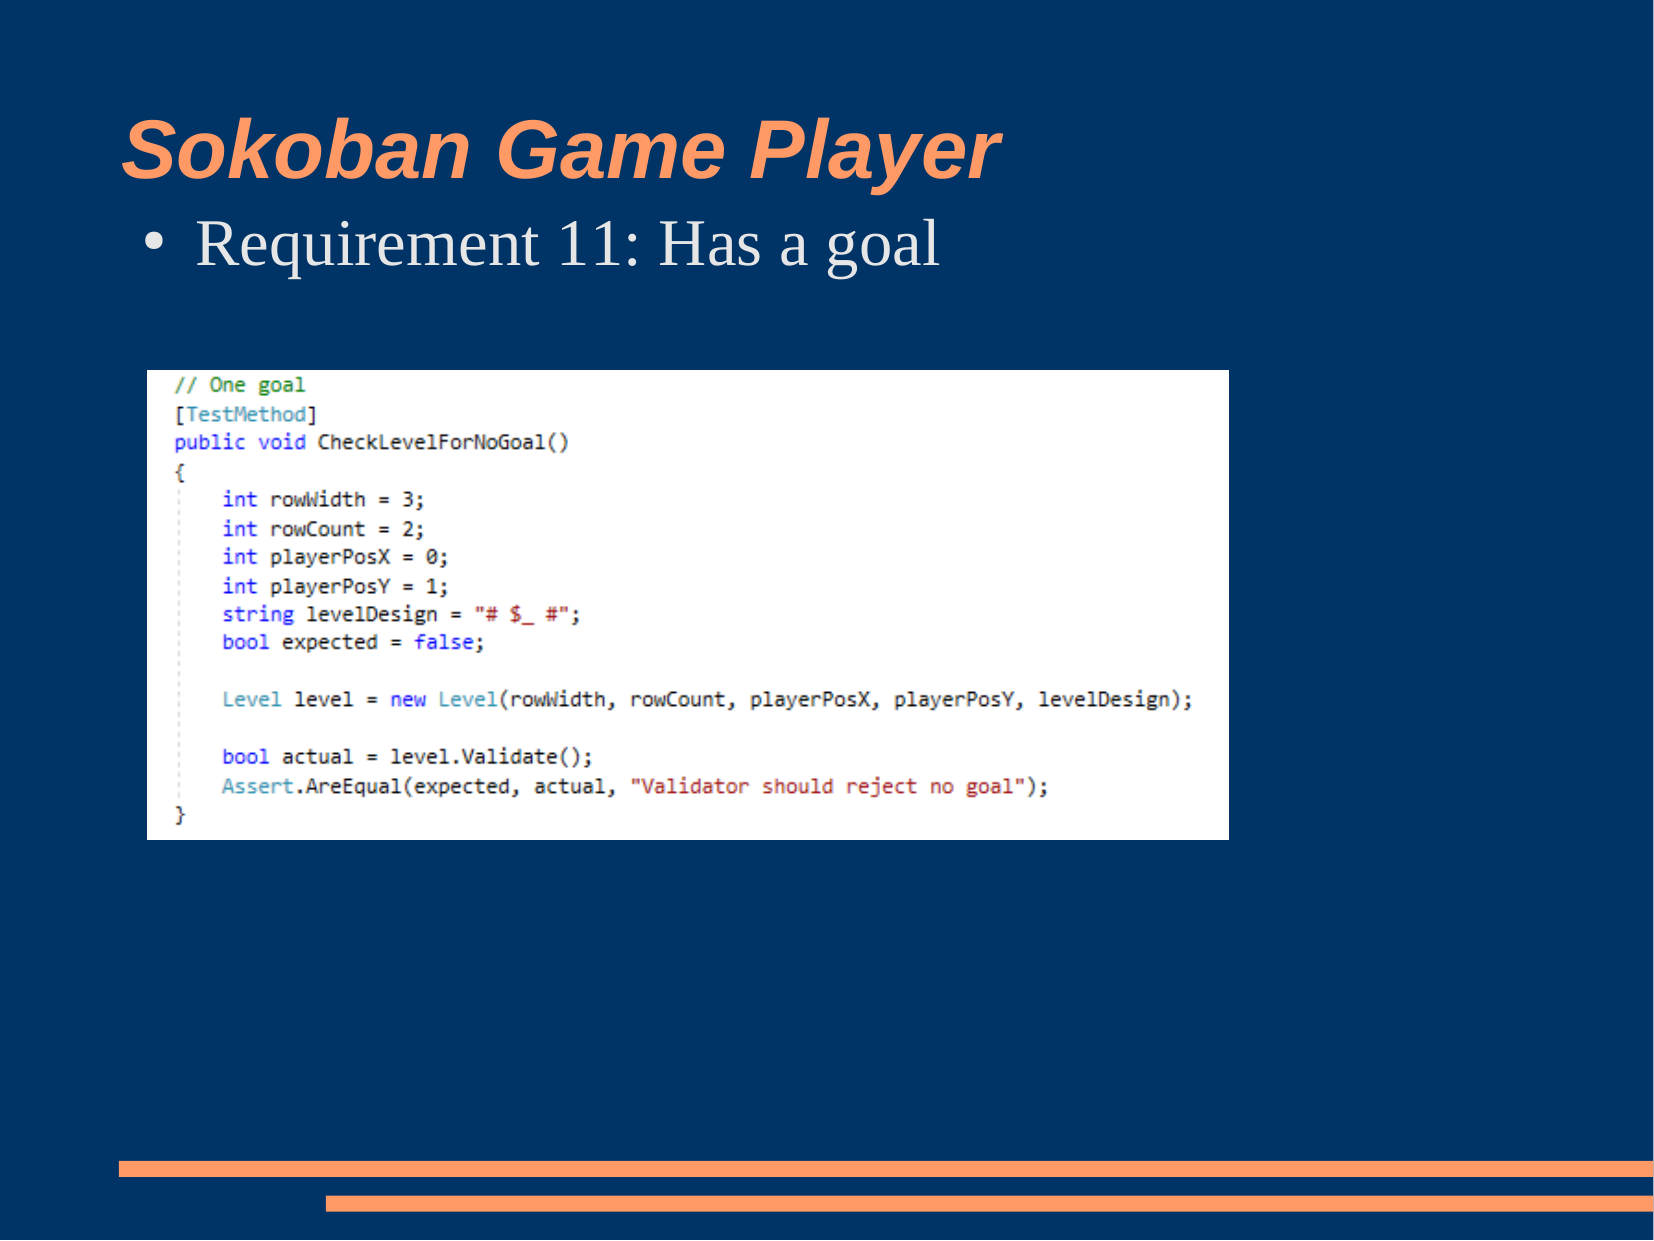

# Sokoban Game Player
Requirement 11: Has a goal